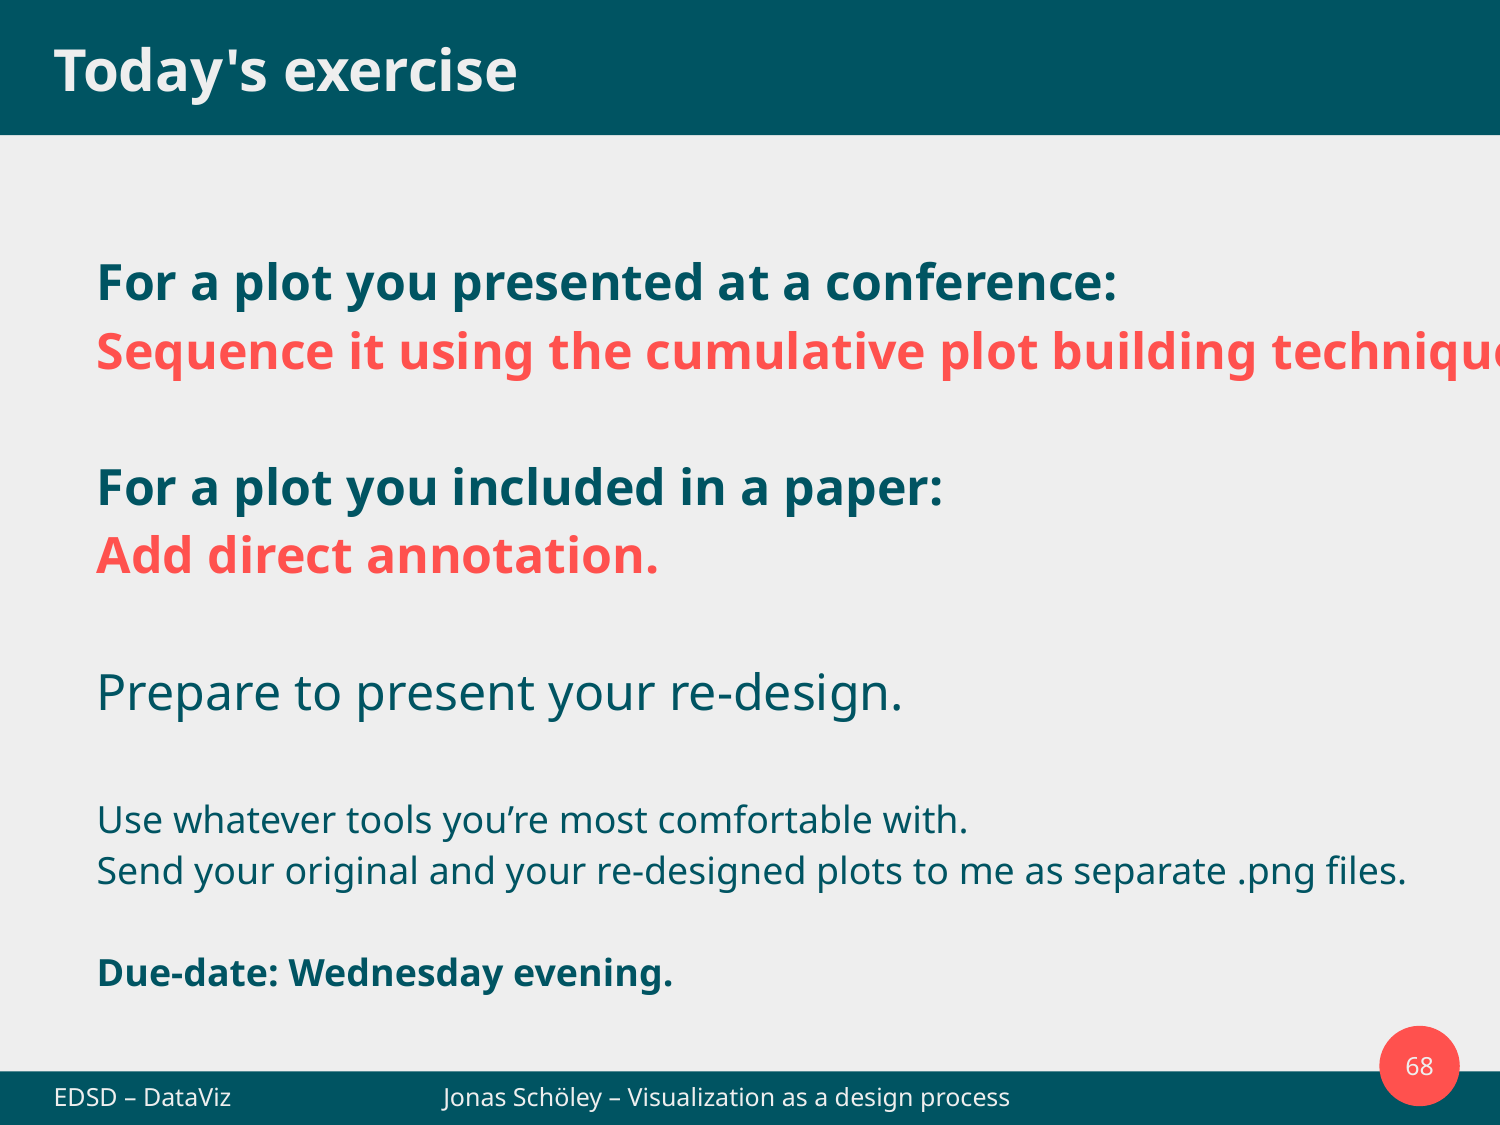

# Today's exercise
For a plot you presented at a conference:
Sequence it using the cumulative plot building technique.
For a plot you included in a paper:
Add direct annotation.
Prepare to present your re-design.
Use whatever tools you’re most comfortable with.
Send your original and your re-designed plots to me as separate .png files.
Due-date: Wednesday evening.
68
EDSD – DataViz
Jonas Schöley – Visualization as a design process